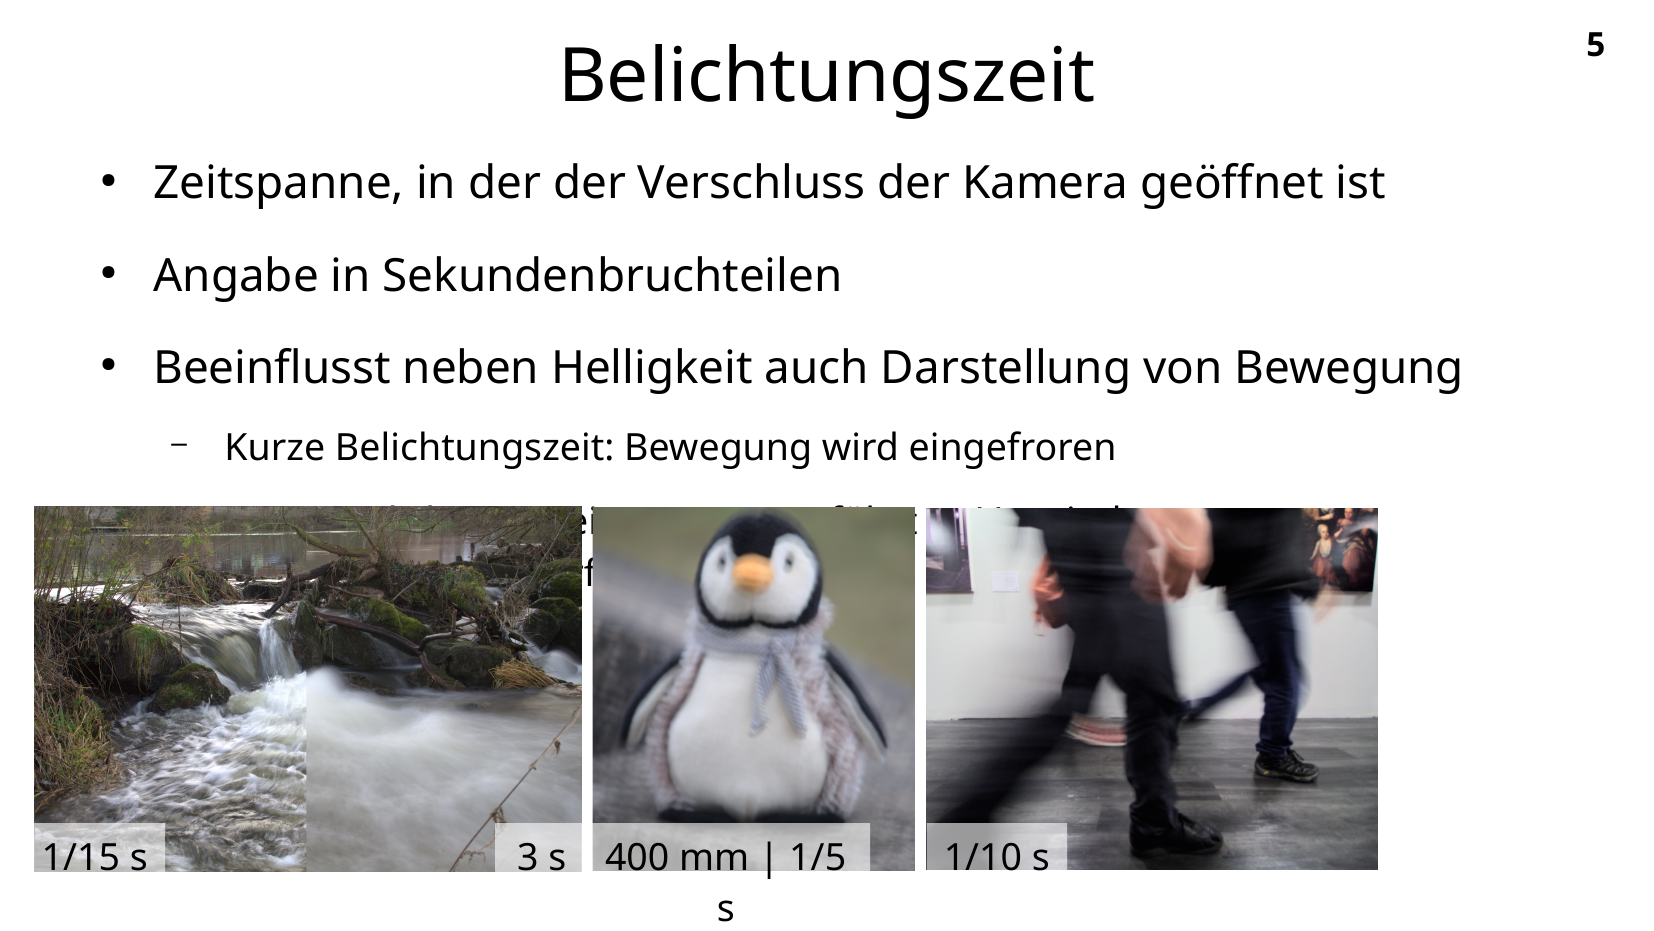

# Belichtungszeit
Zeitspanne, in der der Verschluss der Kamera geöffnet ist
Angabe in Sekundenbruchteilen
Beeinflusst neben Helligkeit auch Darstellung von Bewegung
Kurze Belichtungszeit: Bewegung wird eingefroren
Lange Belichtungszeit: Bewegung führt zu Verwischen (Bewegungsunschärfe)
1/15 s
3 s
400 mm | 1/5 s
1/10 s